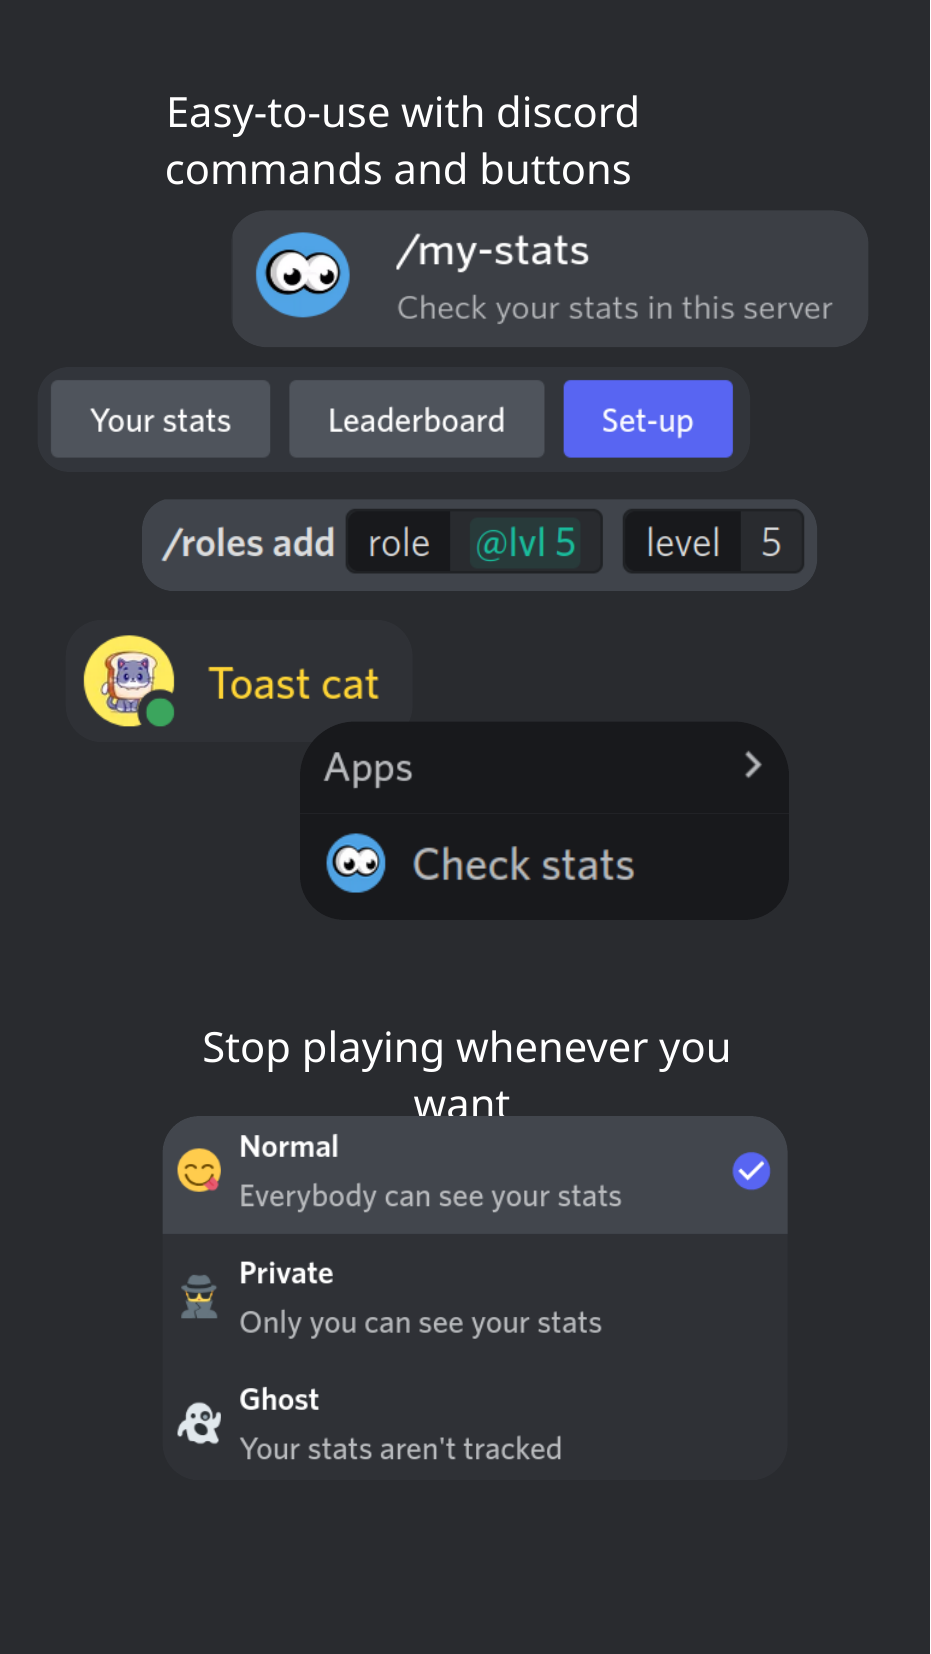

Easy-to-use with discord commands and buttons
Stop playing whenever you want